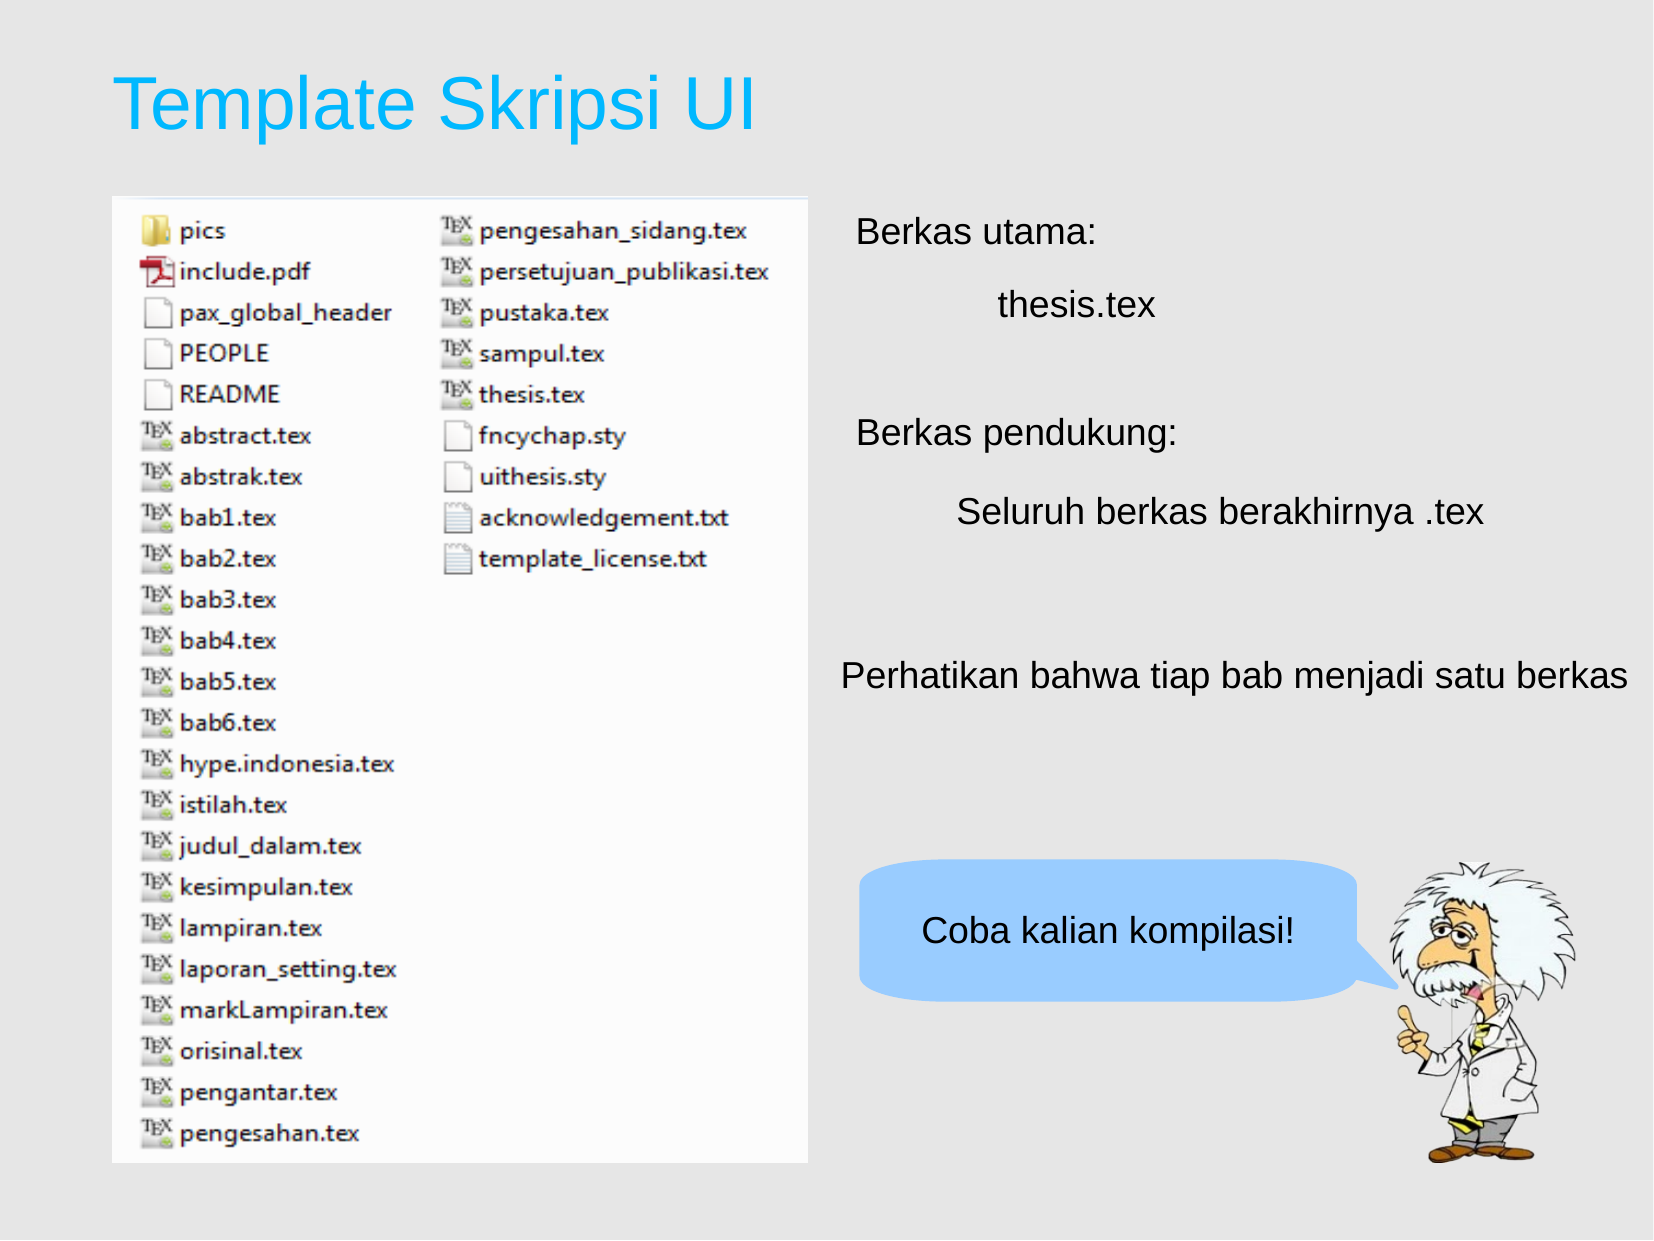

# Template Skripsi UI
Berkas utama:
thesis.tex
Berkas pendukung:
Seluruh berkas berakhirnya .tex
Perhatikan bahwa tiap bab menjadi satu berkas
Coba kalian kompilasi!